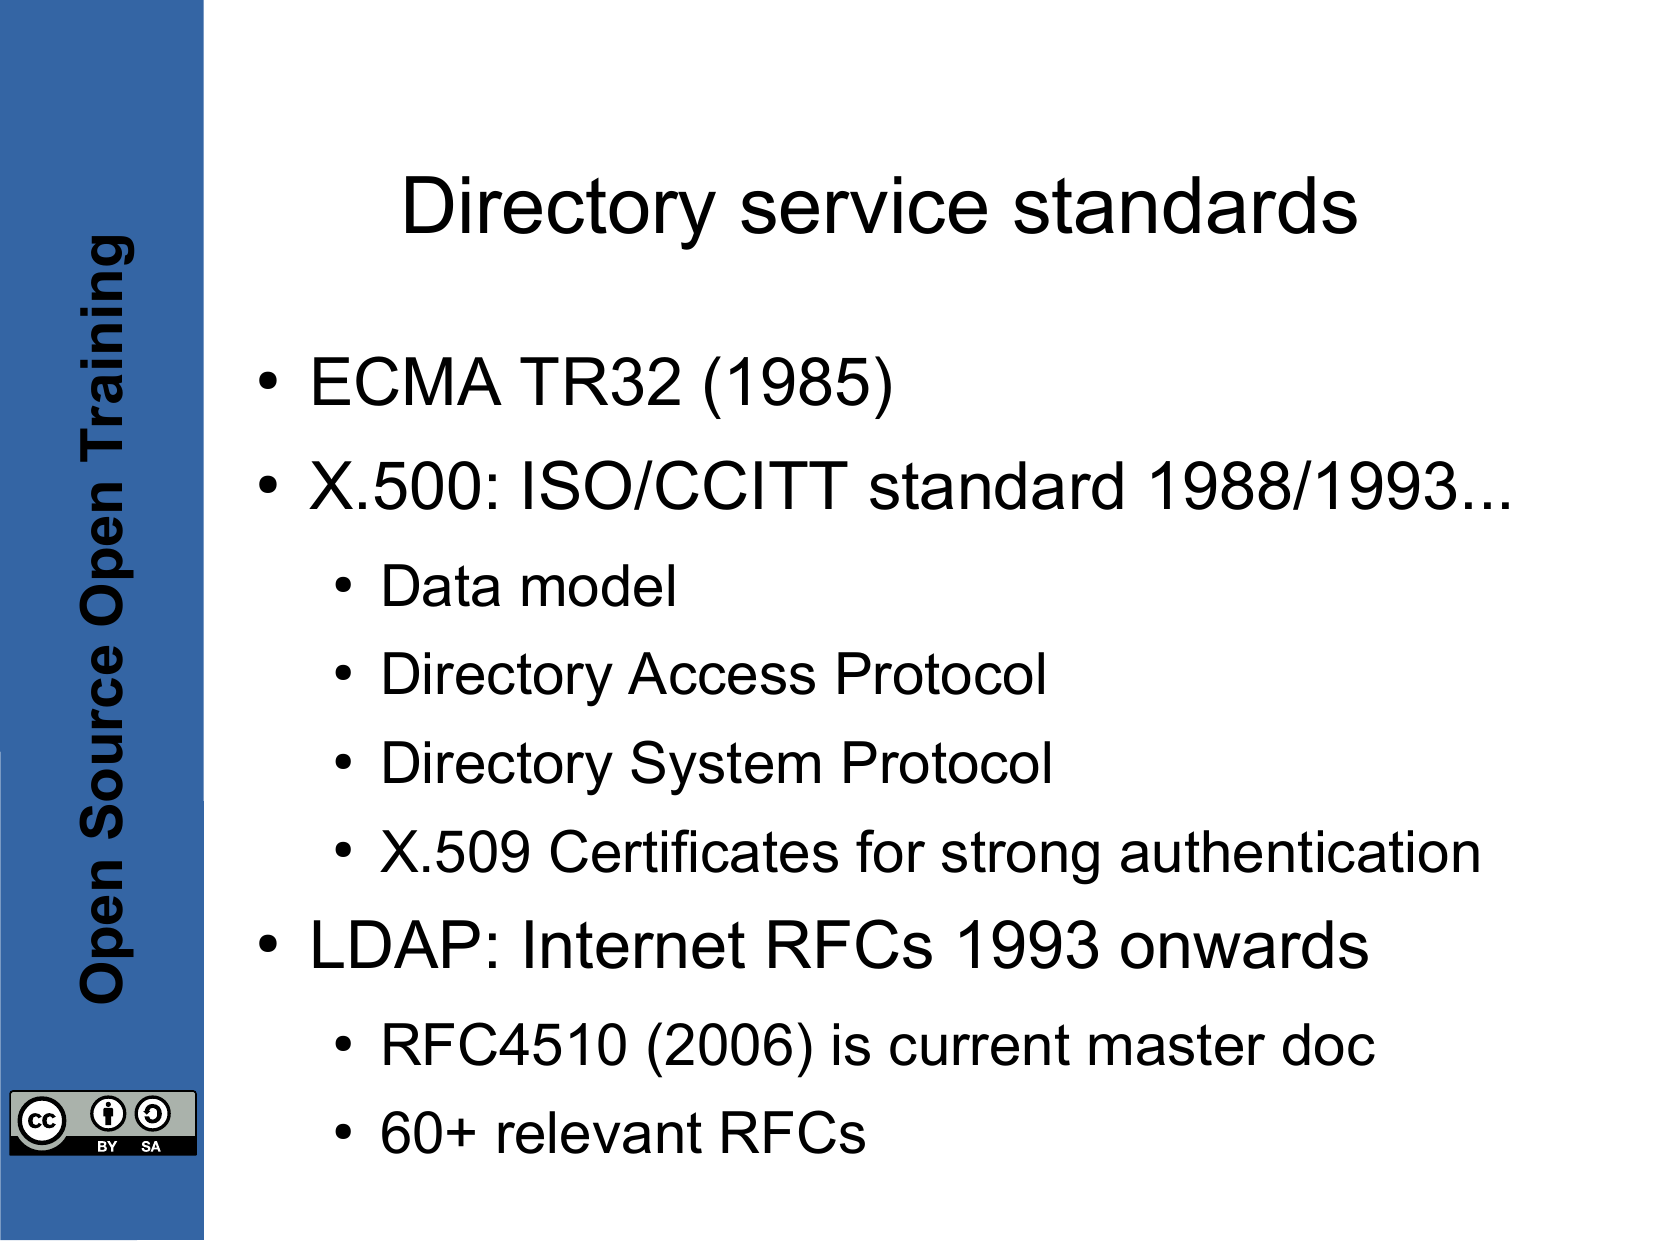

# Directory service standards
ECMA TR32 (1985)
X.500: ISO/CCITT standard 1988/1993...
Data model
Directory Access Protocol
Directory System Protocol
X.509 Certificates for strong authentication
LDAP: Internet RFCs 1993 onwards
RFC4510 (2006) is current master doc
60+ relevant RFCs